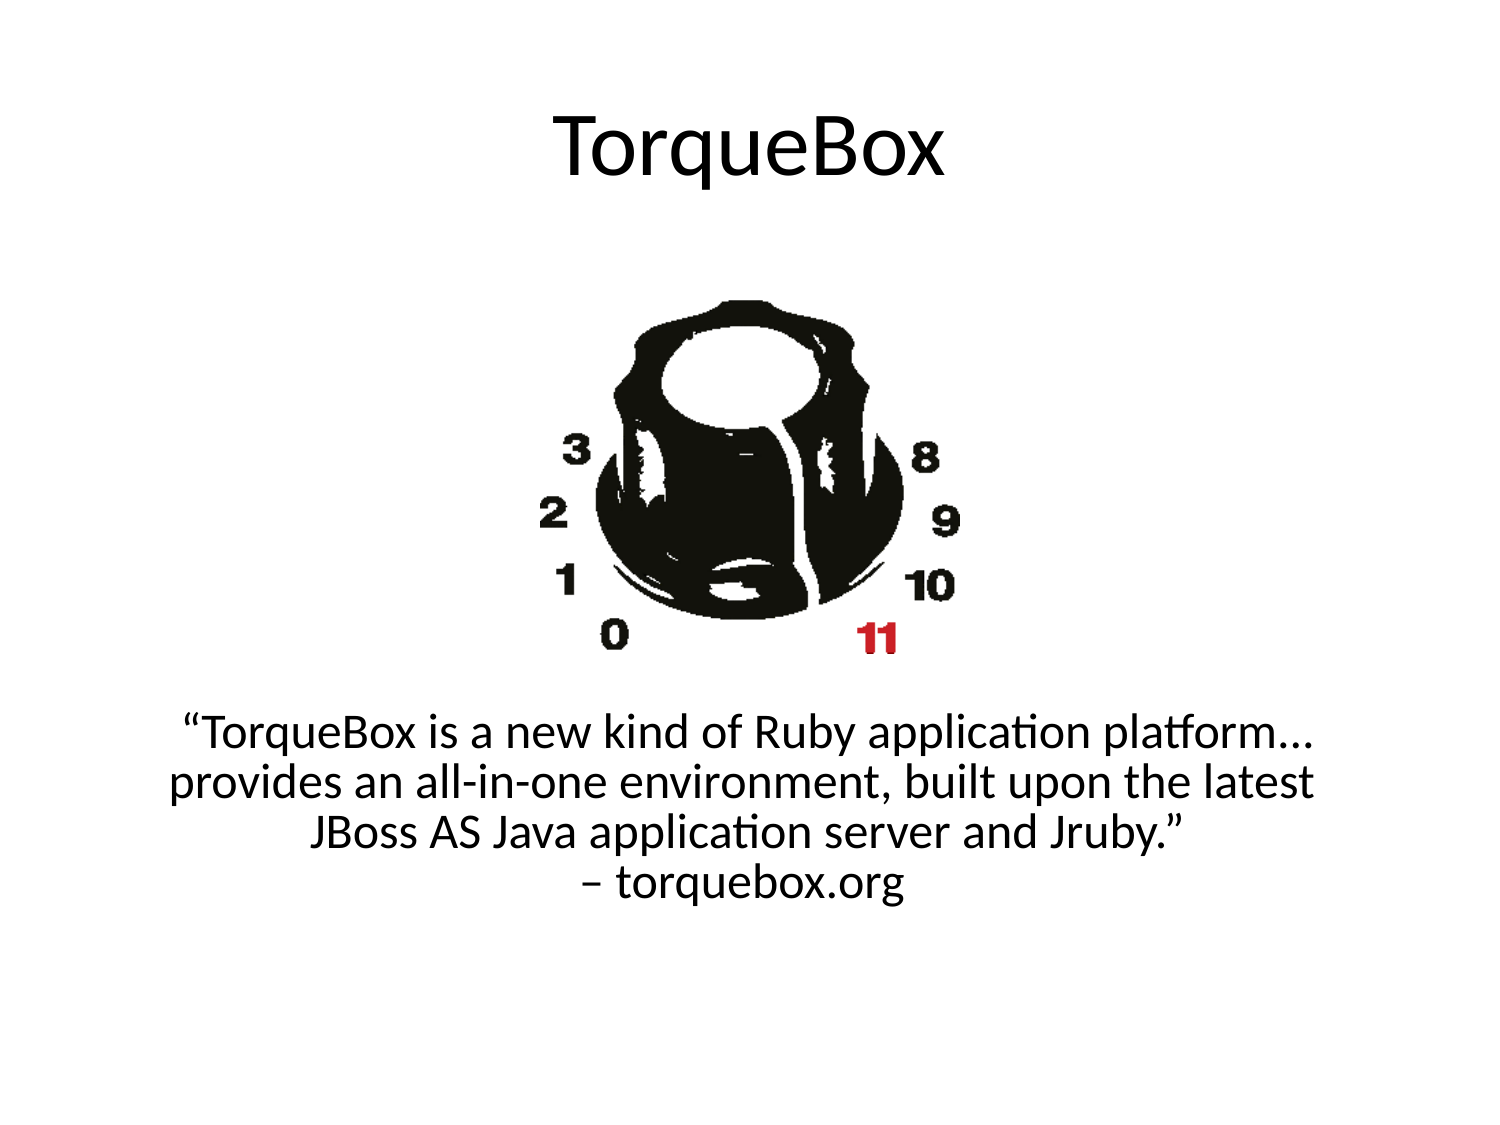

# TorqueBox
“TorqueBox is a new kind of Ruby application platform...
provides an all-in-one environment, built upon the latest
JBoss AS Java application server and Jruby.”
– torquebox.org